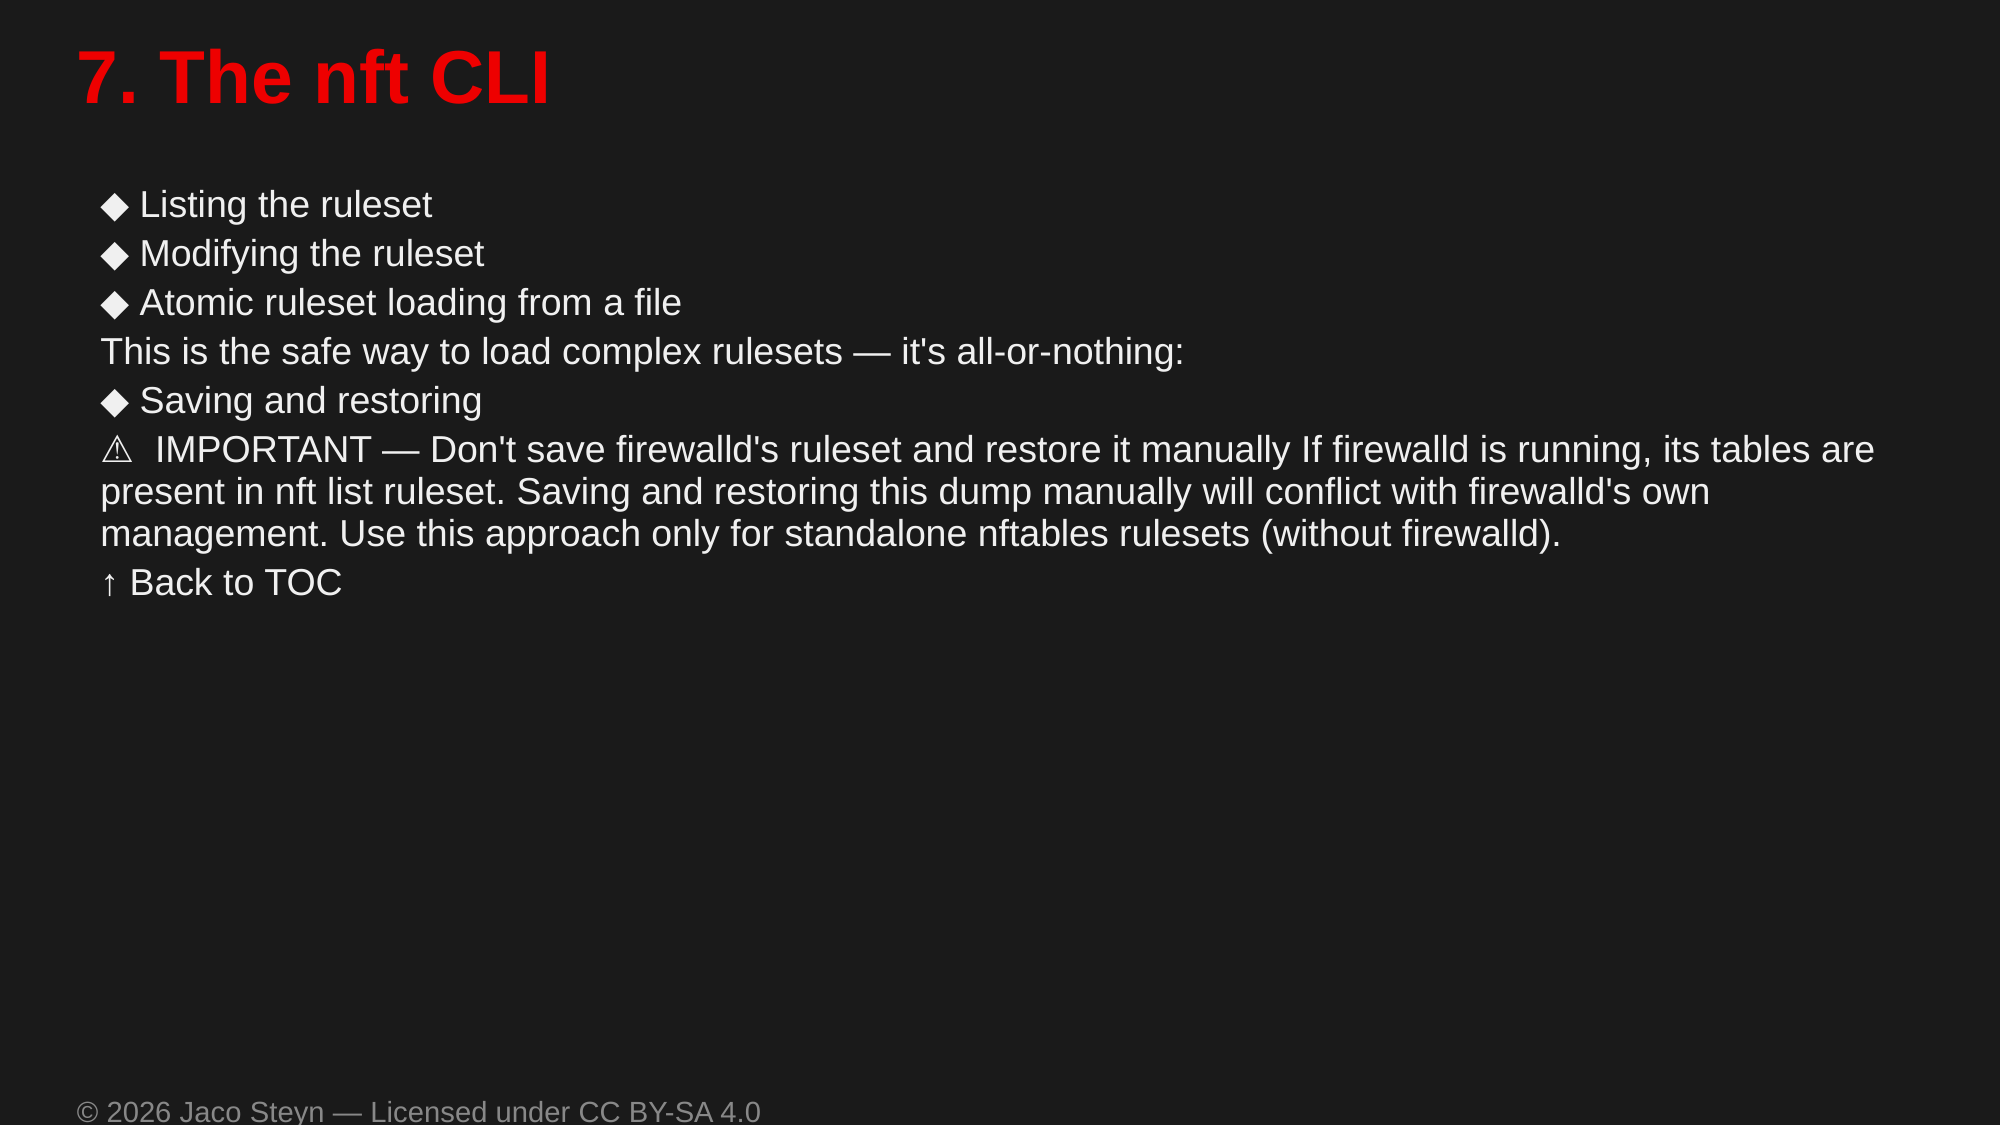

7. The nft CLI
◆ Listing the ruleset
◆ Modifying the ruleset
◆ Atomic ruleset loading from a file
This is the safe way to load complex rulesets — it's all-or-nothing:
◆ Saving and restoring
💡 ⚠️ IMPORTANT — Don't save firewalld's ruleset and restore it manually If firewalld is running, its tables are present in nft list ruleset. Saving and restoring this dump manually will conflict with firewalld's own management. Use this approach only for standalone nftables rulesets (without firewalld).
↑ Back to TOC
© 2026 Jaco Steyn — Licensed under CC BY-SA 4.0